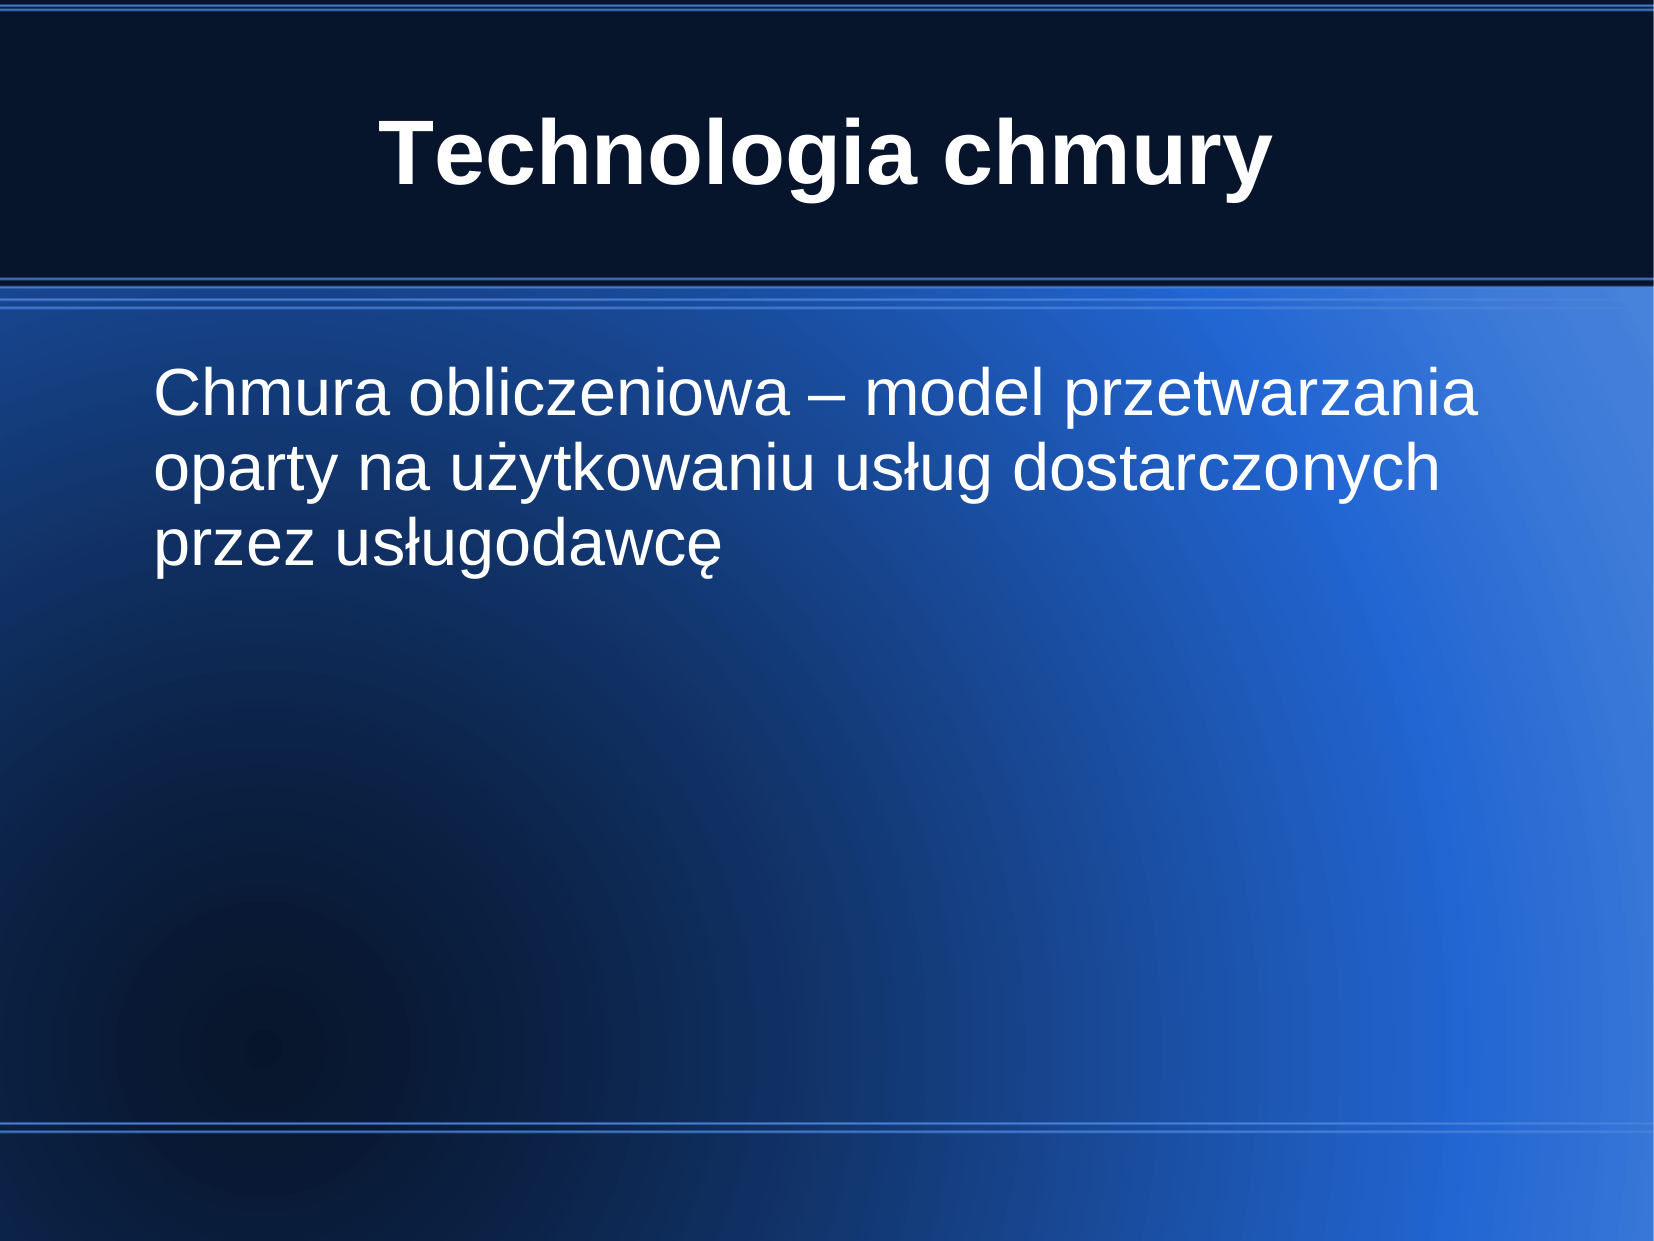

# Technologia chmury
Chmura obliczeniowa – model przetwarzania oparty na użytkowaniu usług dostarczonych przez usługodawcę